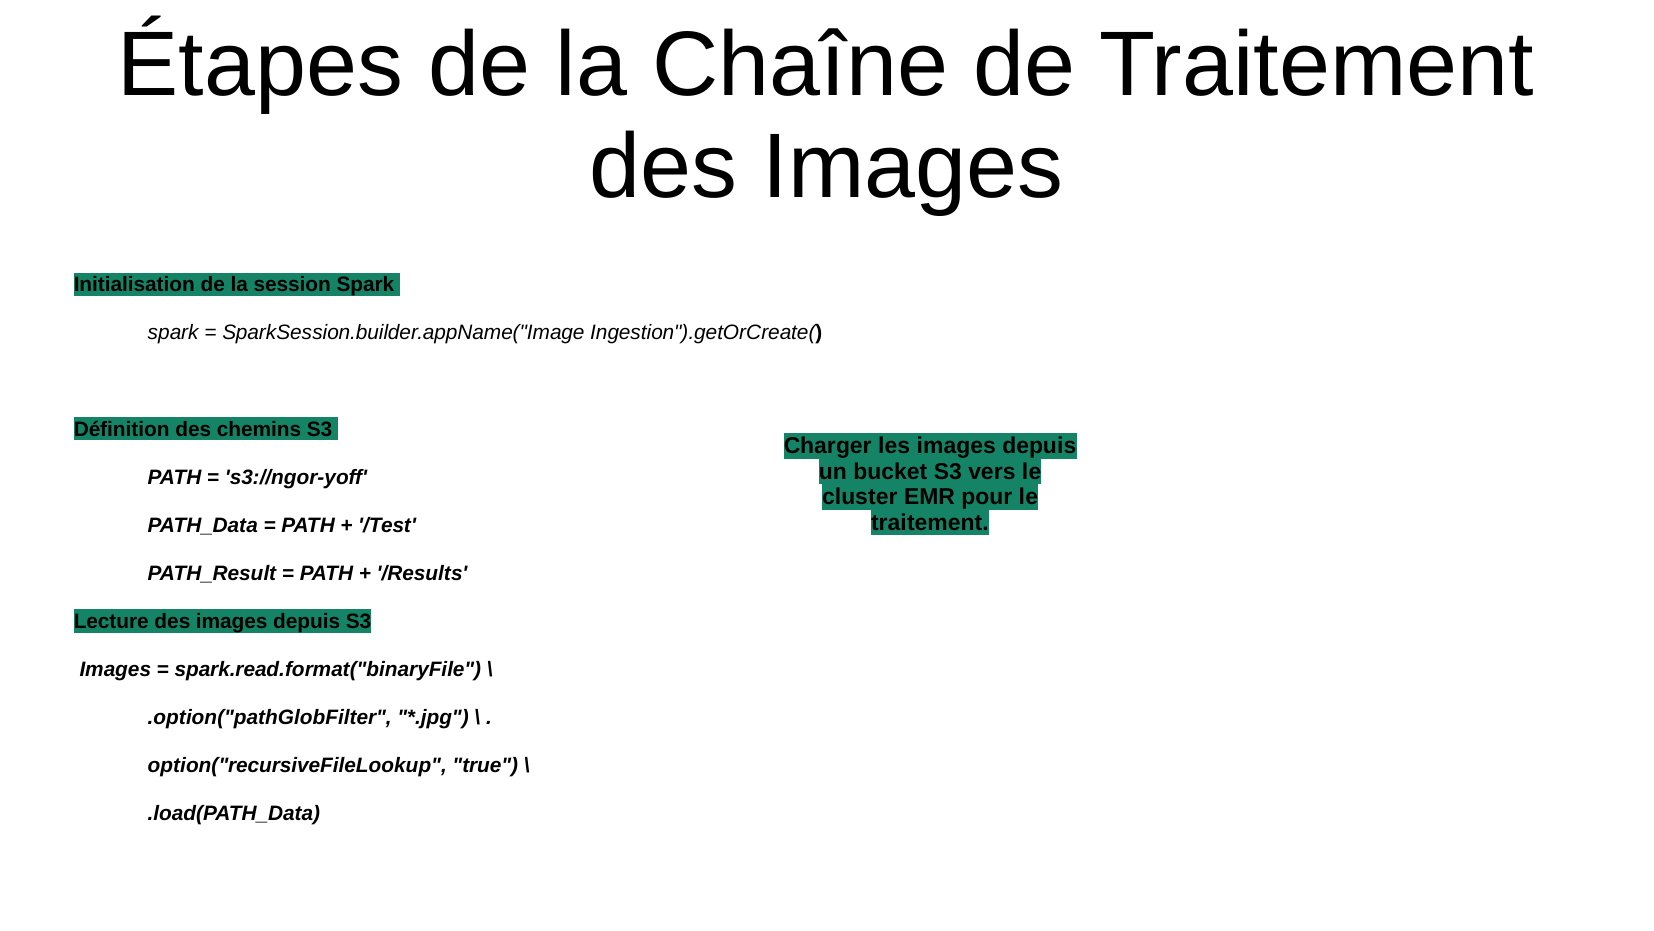

# Étapes de la Chaîne de Traitement des Images
Initialisation de la session Spark
	spark = SparkSession.builder.appName("Image Ingestion").getOrCreate()
Définition des chemins S3
	PATH = 's3://ngor-yoff'
	PATH_Data = PATH + '/Test'
	PATH_Result = PATH + '/Results'
Lecture des images depuis S3
 Images = spark.read.format("binaryFile") \
	.option("pathGlobFilter", "*.jpg") \ .
	option("recursiveFileLookup", "true") \
	.load(PATH_Data)
Charger les images depuis un bucket S3 vers le cluster EMR pour le traitement.